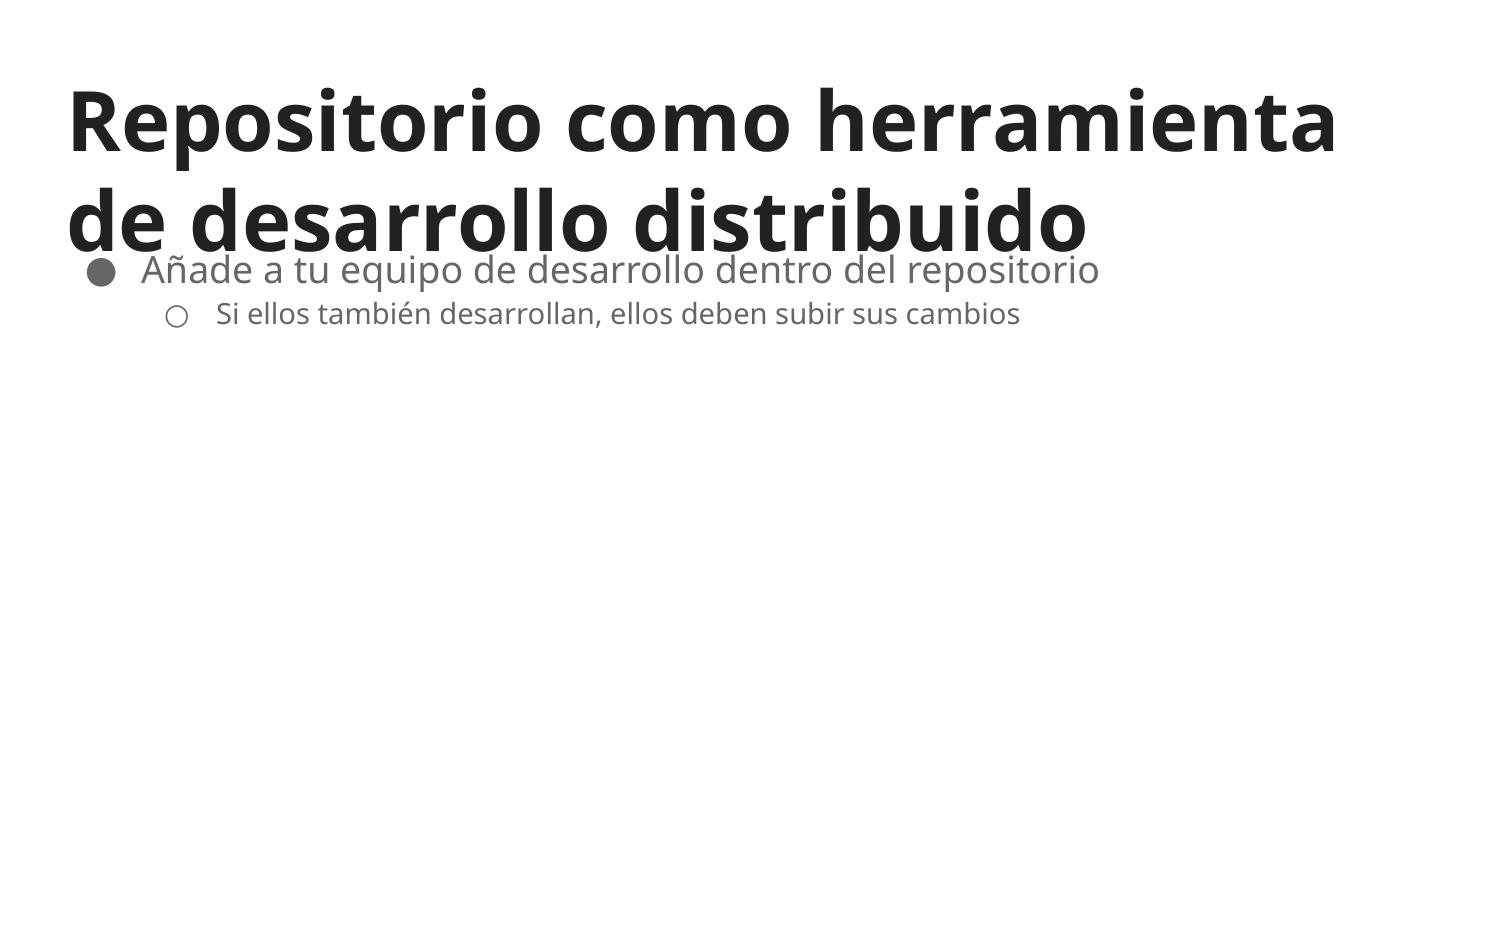

# Repositorio como herramienta de desarrollo distribuido
Añade a tu equipo de desarrollo dentro del repositorio
Si ellos también desarrollan, ellos deben subir sus cambios